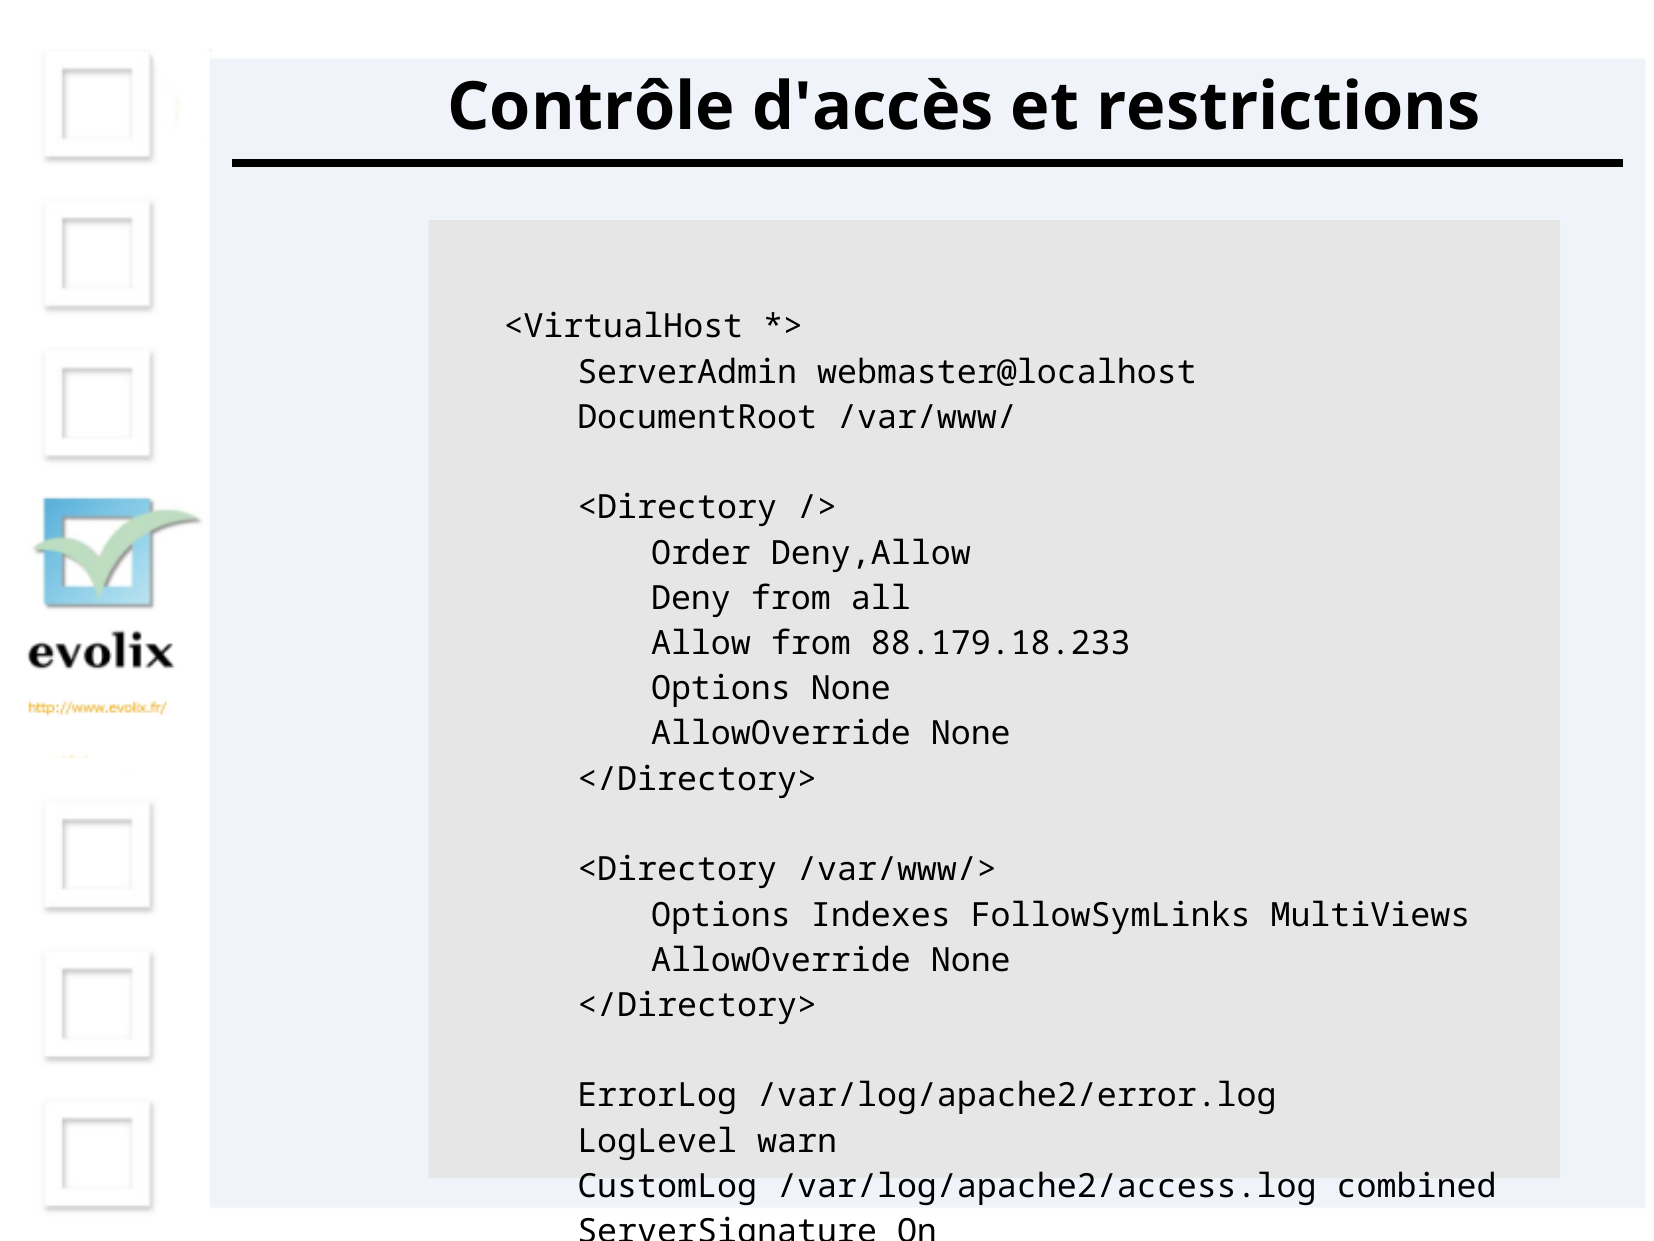

# Contrôle d'accès et restrictions
<VirtualHost *>
	ServerAdmin webmaster@localhost
	DocumentRoot /var/www/
	<Directory />
		Order Deny,Allow
		Deny from all
		Allow from 88.179.18.233
		Options None
		AllowOverride None
	</Directory>
	<Directory /var/www/>
		Options Indexes FollowSymLinks MultiViews
		AllowOverride None
	</Directory>
	ErrorLog /var/log/apache2/error.log
	LogLevel warn
	CustomLog /var/log/apache2/access.log combined
	ServerSignature On
</VirtualHost>